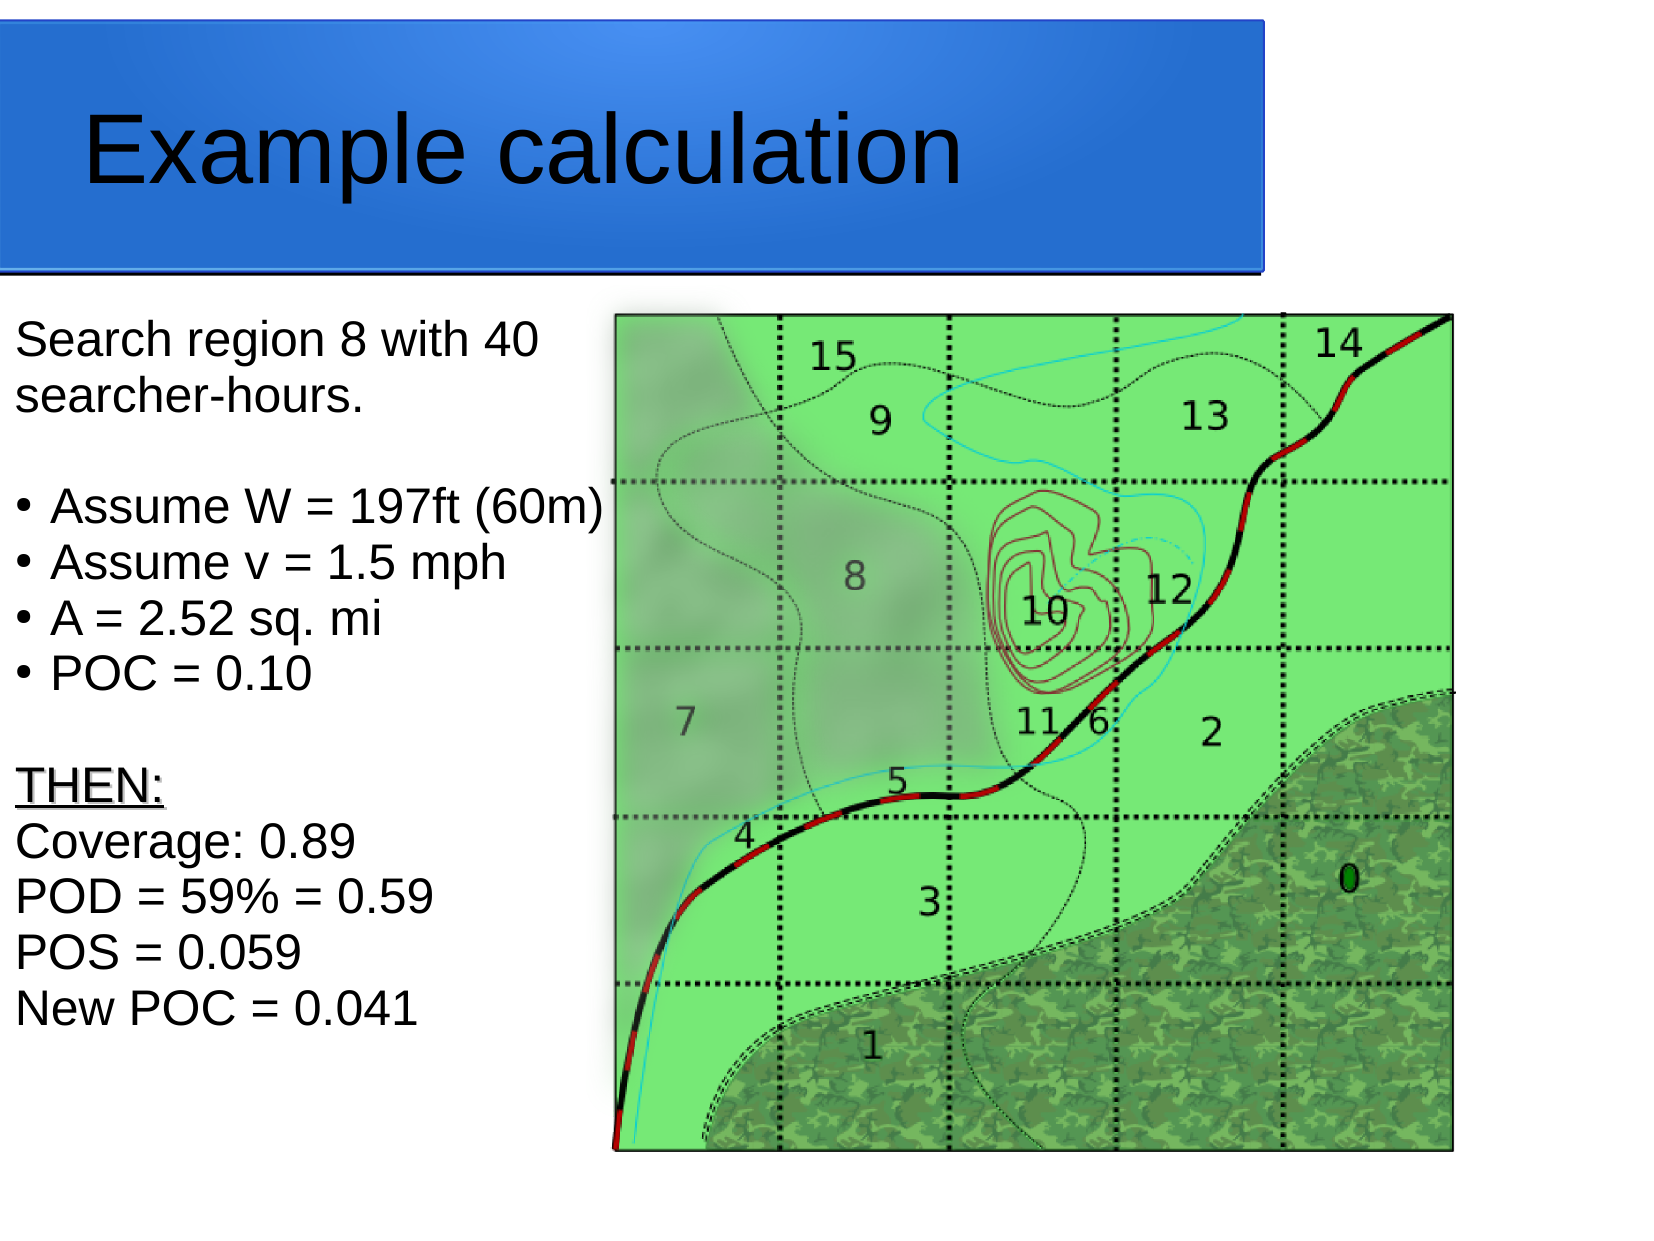

# Example calculation
Search region 8 with 40
searcher-hours.
Assume W = 197ft (60m)
Assume v = 1.5 mph
A = 2.52 sq. mi
POC = 0.10
THEN:
Coverage: 0.89
POD = 59% = 0.59
POS = 0.059
New POC = 0.041